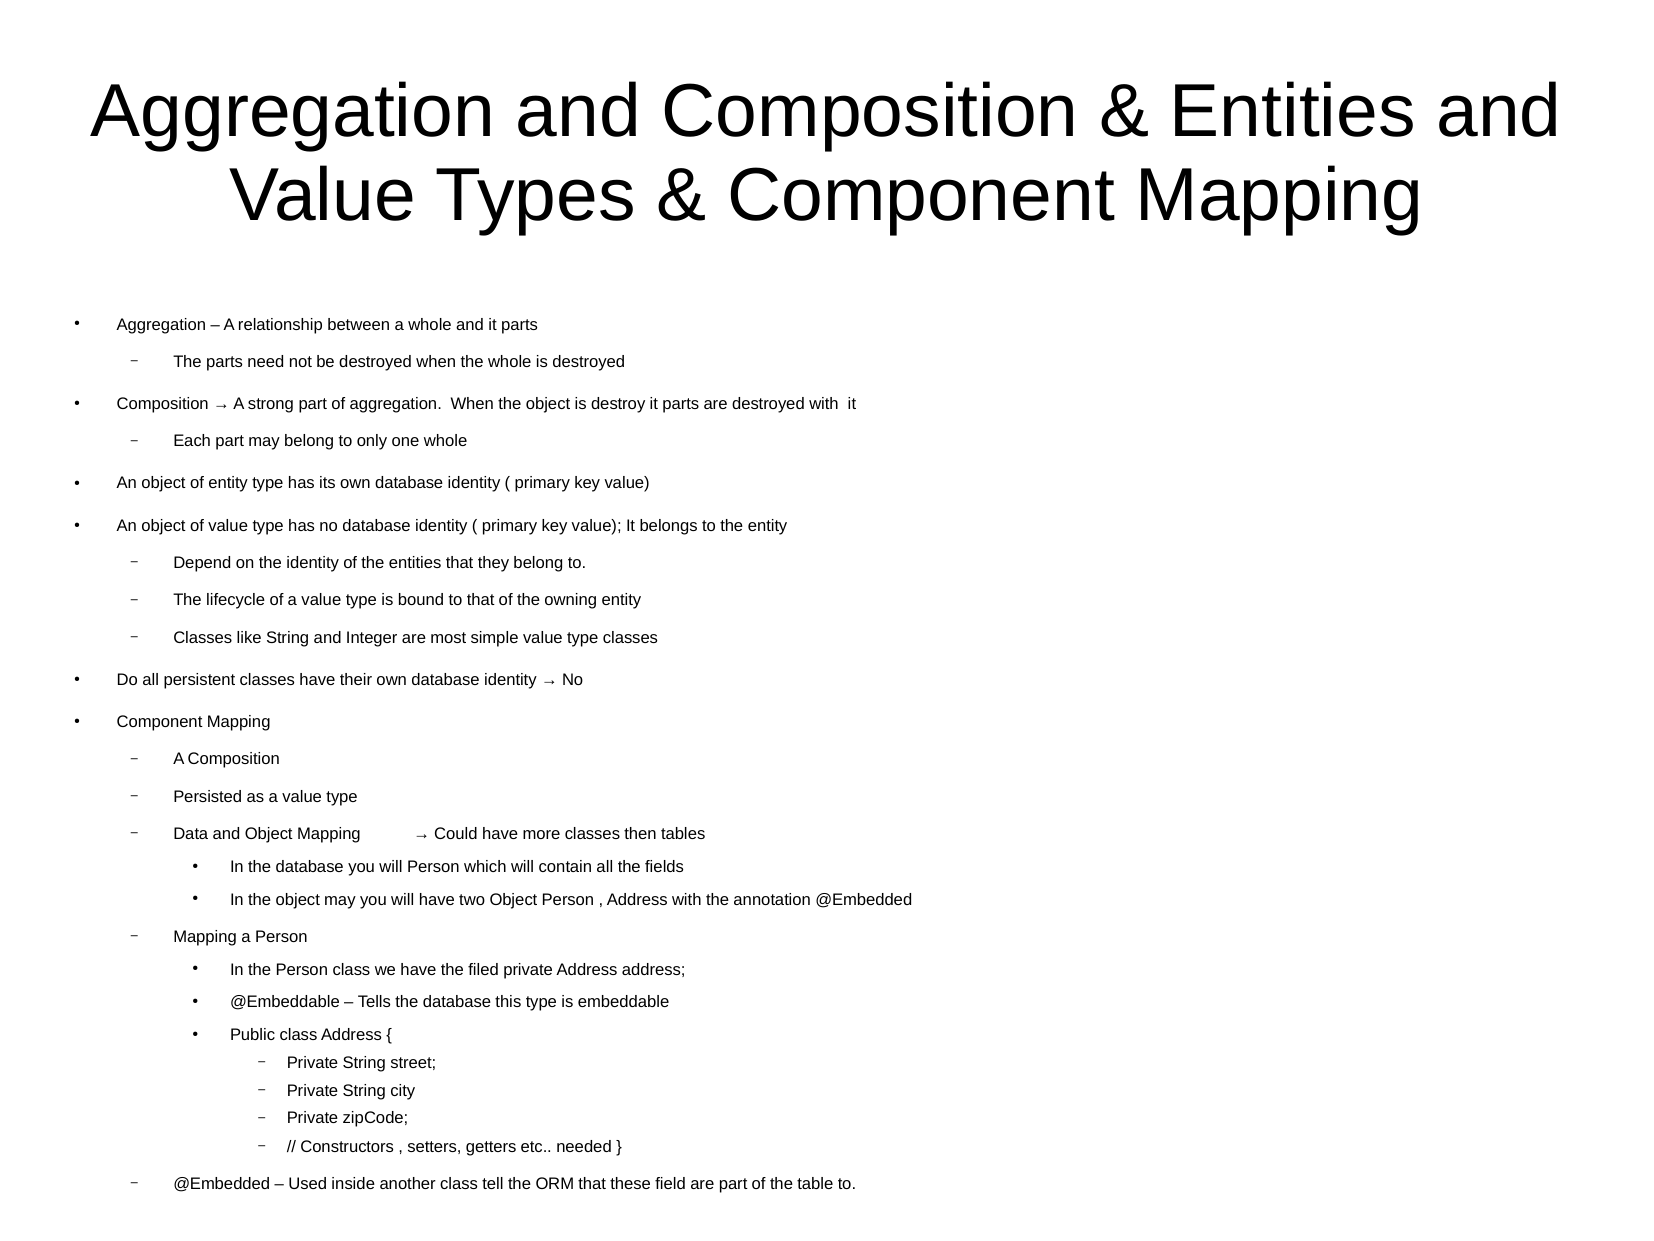

# Aggregation and Composition & Entities and Value Types & Component Mapping
Aggregation – A relationship between a whole and it parts
The parts need not be destroyed when the whole is destroyed
Composition → A strong part of aggregation. When the object is destroy it parts are destroyed with it
Each part may belong to only one whole
An object of entity type has its own database identity ( primary key value)
An object of value type has no database identity ( primary key value); It belongs to the entity
Depend on the identity of the entities that they belong to.
The lifecycle of a value type is bound to that of the owning entity
Classes like String and Integer are most simple value type classes
Do all persistent classes have their own database identity → No
Component Mapping
A Composition
Persisted as a value type
Data and Object Mapping	→ Could have more classes then tables
In the database you will Person which will contain all the fields
In the object may you will have two Object Person , Address with the annotation @Embedded
Mapping a Person
In the Person class we have the filed private Address address;
@Embeddable – Tells the database this type is embeddable
Public class Address {
Private String street;
Private String city
Private zipCode;
// Constructors , setters, getters etc.. needed }
@Embedded – Used inside another class tell the ORM that these field are part of the table to.